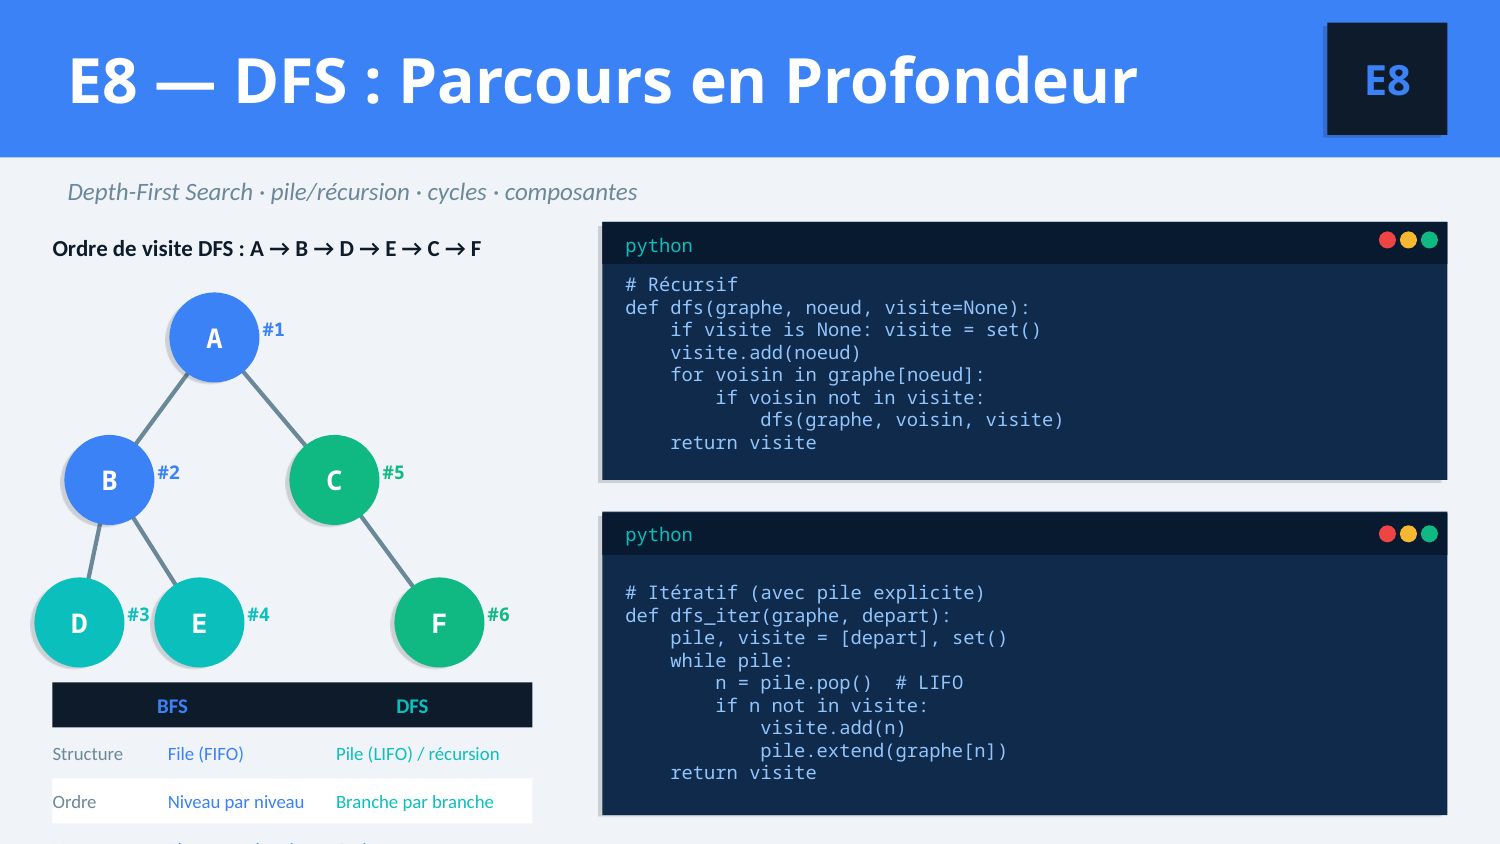

E8 — DFS : Parcours en Profondeur
E8
Depth-First Search · pile/récursion · cycles · composantes
python
Ordre de visite DFS : A → B → D → E → C → F
# Récursif
def dfs(graphe, noeud, visite=None):
 if visite is None: visite = set()
 visite.add(noeud)
 for voisin in graphe[noeud]:
 if voisin not in visite:
 dfs(graphe, voisin, visite)
 return visite
A
#1
B
C
#2
#5
python
# Itératif (avec pile explicite)
def dfs_iter(graphe, depart):
 pile, visite = [depart], set()
 while pile:
 n = pile.pop() # LIFO
 if n not in visite:
 visite.add(n)
 pile.extend(graphe[n])
 return visite
D
E
F
#3
#4
#6
BFS
DFS
Structure
File (FIFO)
Pile (LIFO) / récursion
Ordre
Niveau par niveau
Branche par branche
Usage
Plus court chemin
Cycles, composantes
Mémoire
O(largeur max)
O(hauteur max)